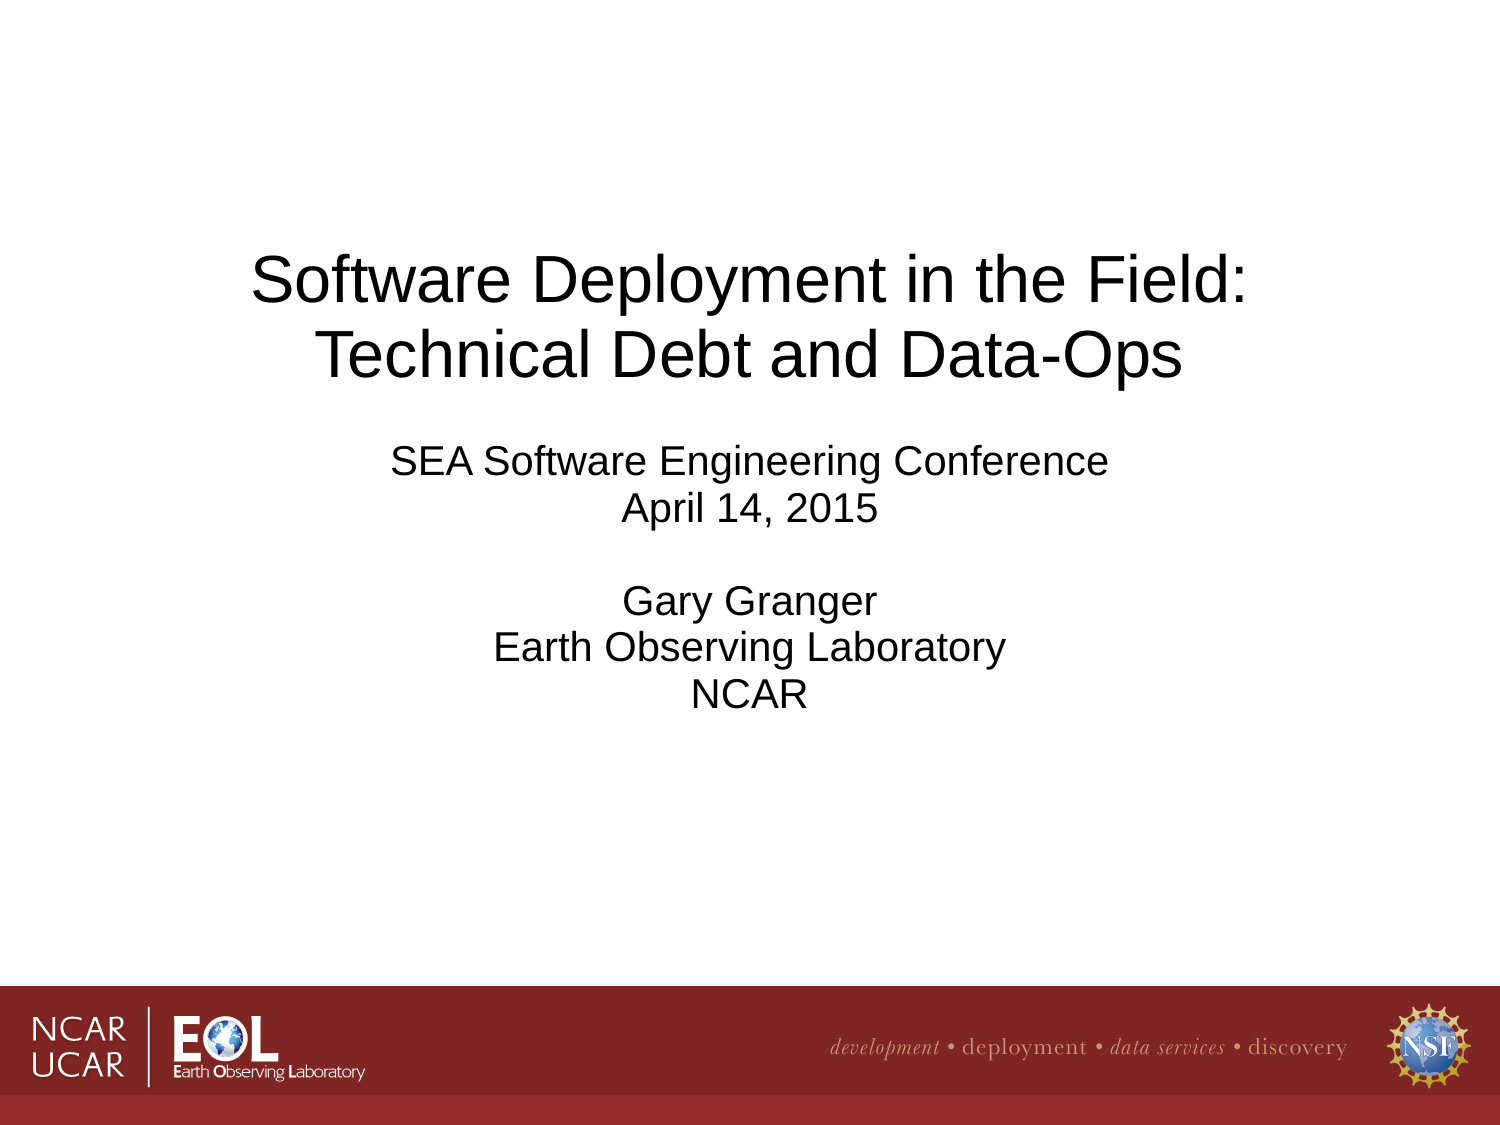

# Software Deployment in the Field:
Technical Debt and Data-Ops
SEA Software Engineering Conference
April 14, 2015
Gary Granger
Earth Observing Laboratory
NCAR